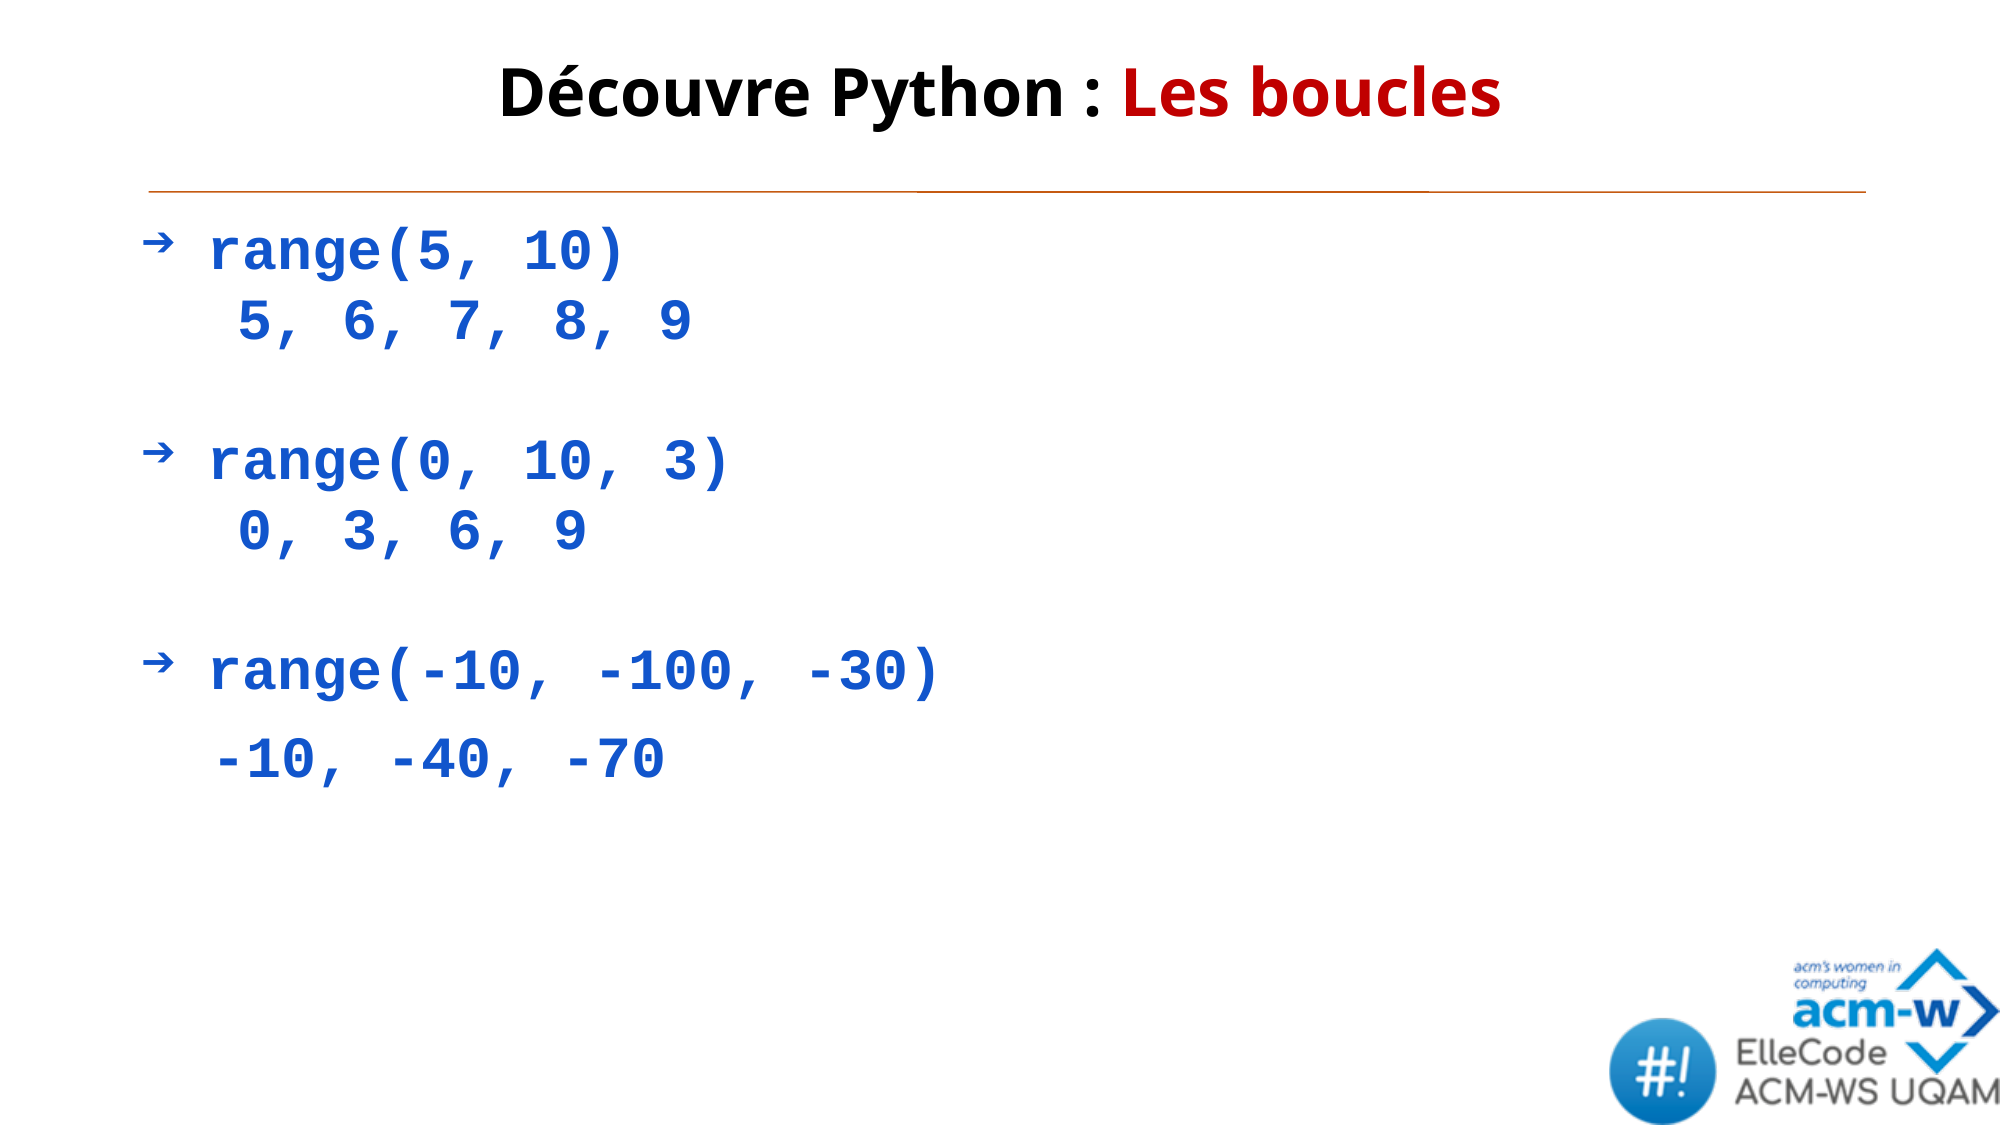

Découvre Python : Les boucles
range(5, 10)
 5, 6, 7, 8, 9
range(0, 10, 3)
 0, 3, 6, 9
range(-10, -100, -30)
 -10, -40, -70